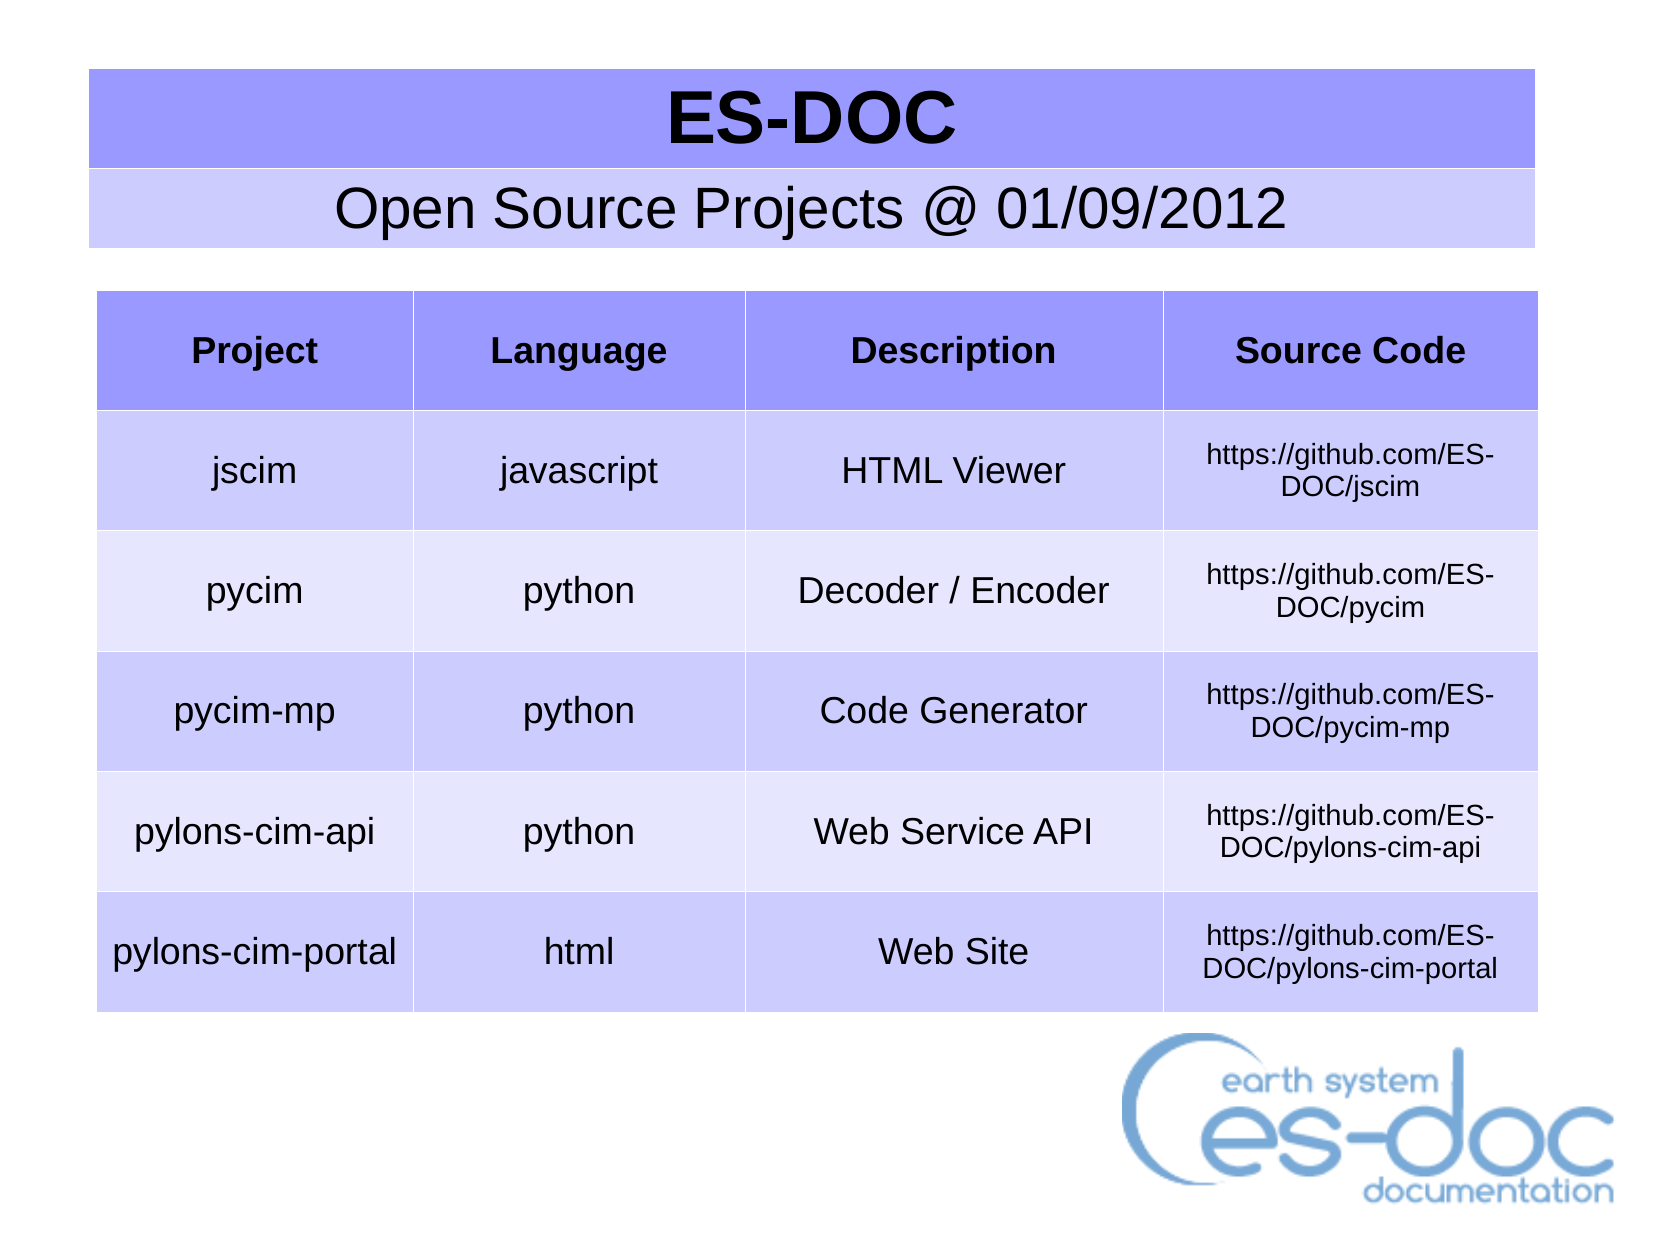

| ES-DOC |
| --- |
| Open Source Projects @ 01/09/2012 |
| Project | Language | Description | Source Code |
| --- | --- | --- | --- |
| jscim | javascript | HTML Viewer | https://github.com/ES-DOC/jscim |
| pycim | python | Decoder / Encoder | https://github.com/ES-DOC/pycim |
| pycim-mp | python | Code Generator | https://github.com/ES-DOC/pycim-mp |
| pylons-cim-api | python | Web Service API | https://github.com/ES-DOC/pylons-cim-api |
| pylons-cim-portal | html | Web Site | https://github.com/ES-DOC/pylons-cim-portal |